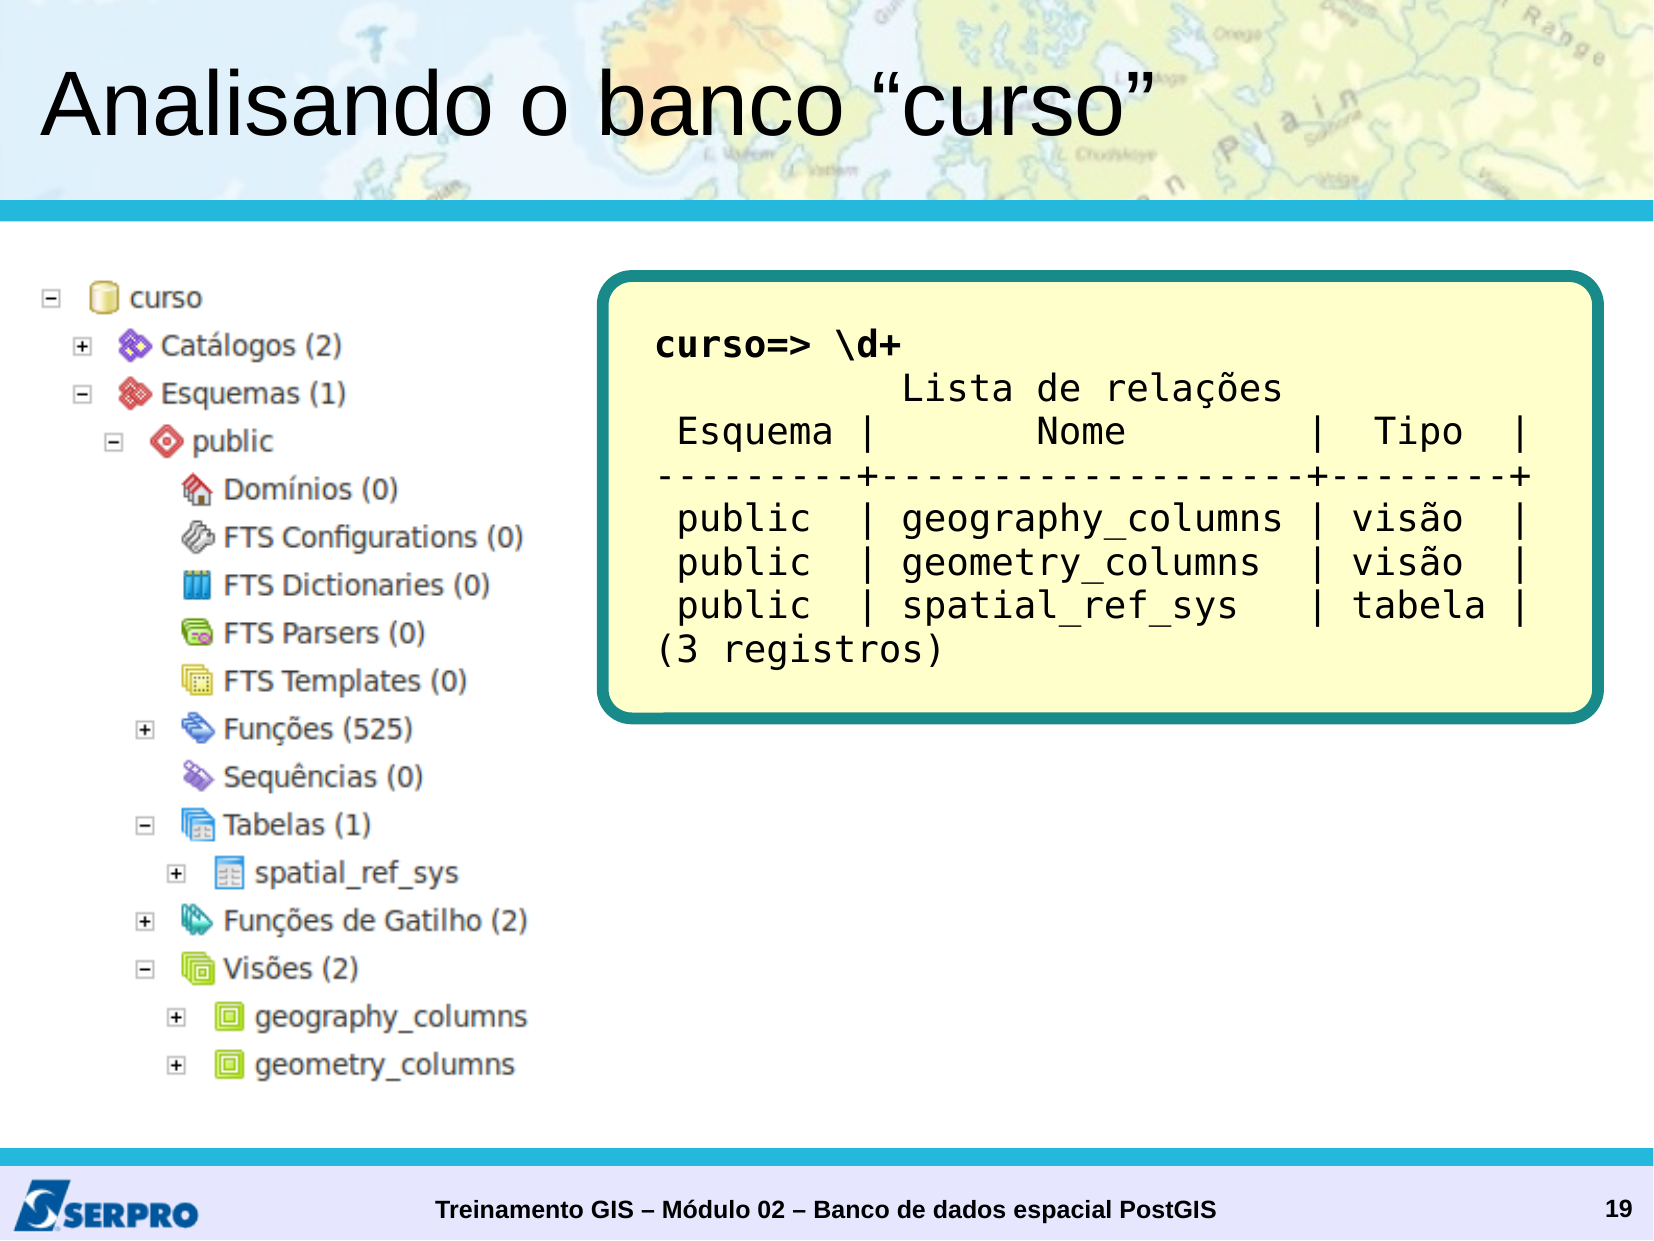

# Analisando o banco “curso”
curso=> \d+
 Lista de relações
 Esquema | Nome | Tipo |
---------+-------------------+--------+
 public | geography_columns | visão |
 public | geometry_columns | visão |
 public | spatial_ref_sys | tabela |
(3 registros)
19
Treinamento GIS – Módulo 02 – Banco de dados espacial PostGIS